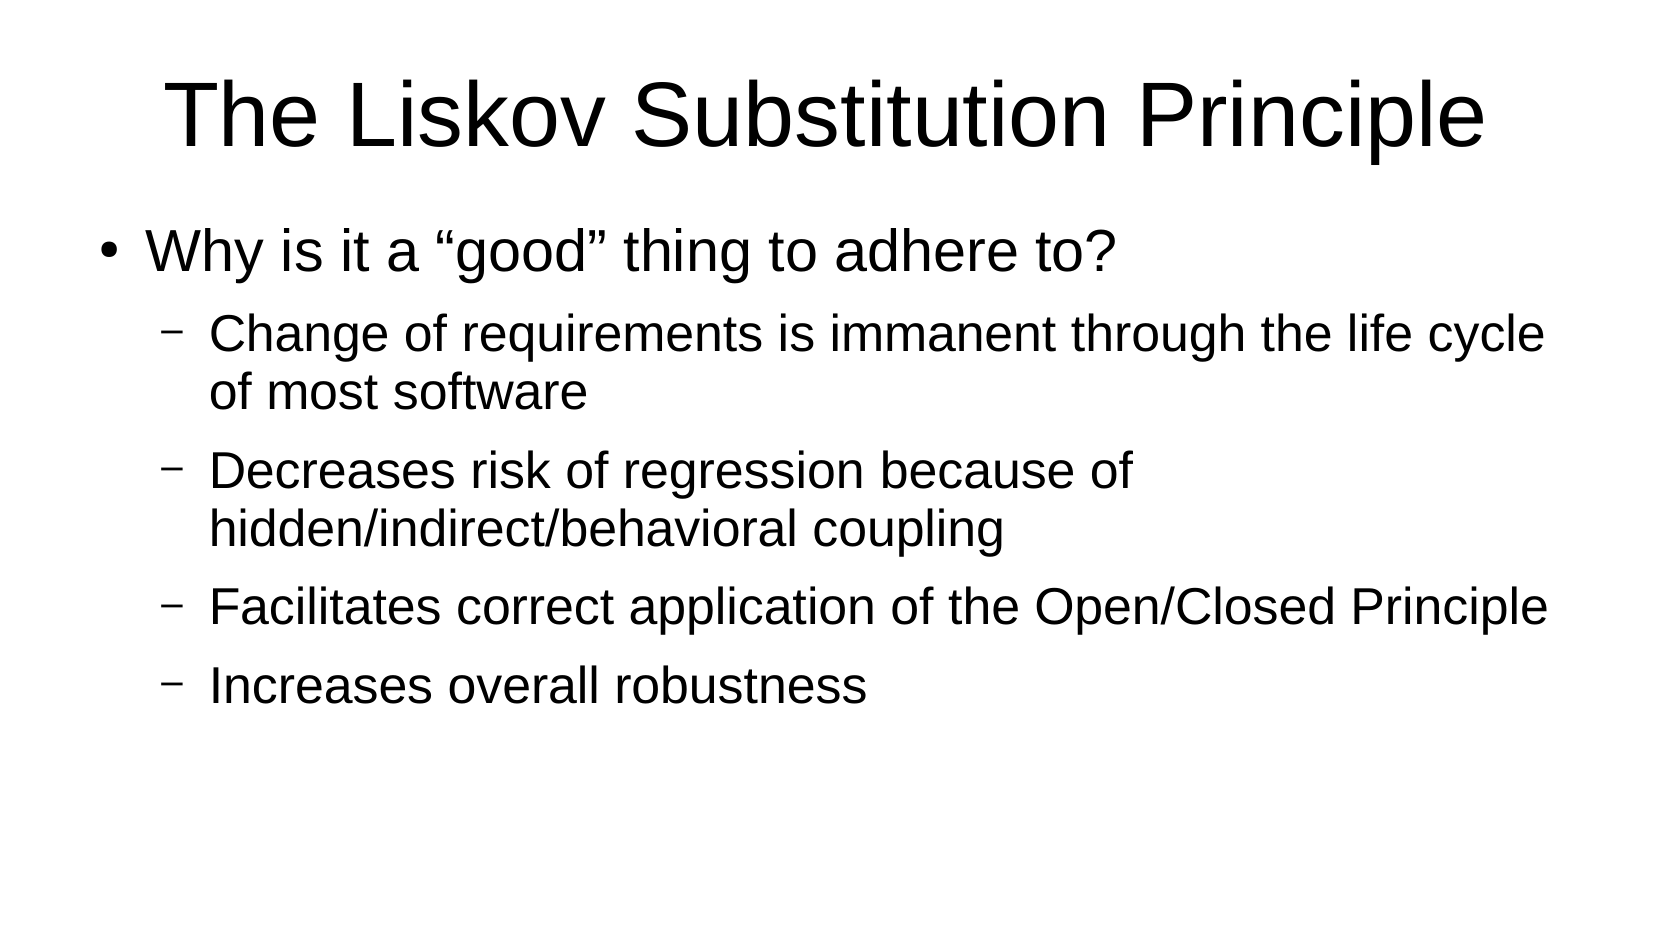

# The Liskov Substitution Principle
Why is it a “good” thing to adhere to?
Change of requirements is immanent through the life cycle of most software
Decreases risk of regression because of hidden/indirect/behavioral coupling
Facilitates correct application of the Open/Closed Principle
Increases overall robustness